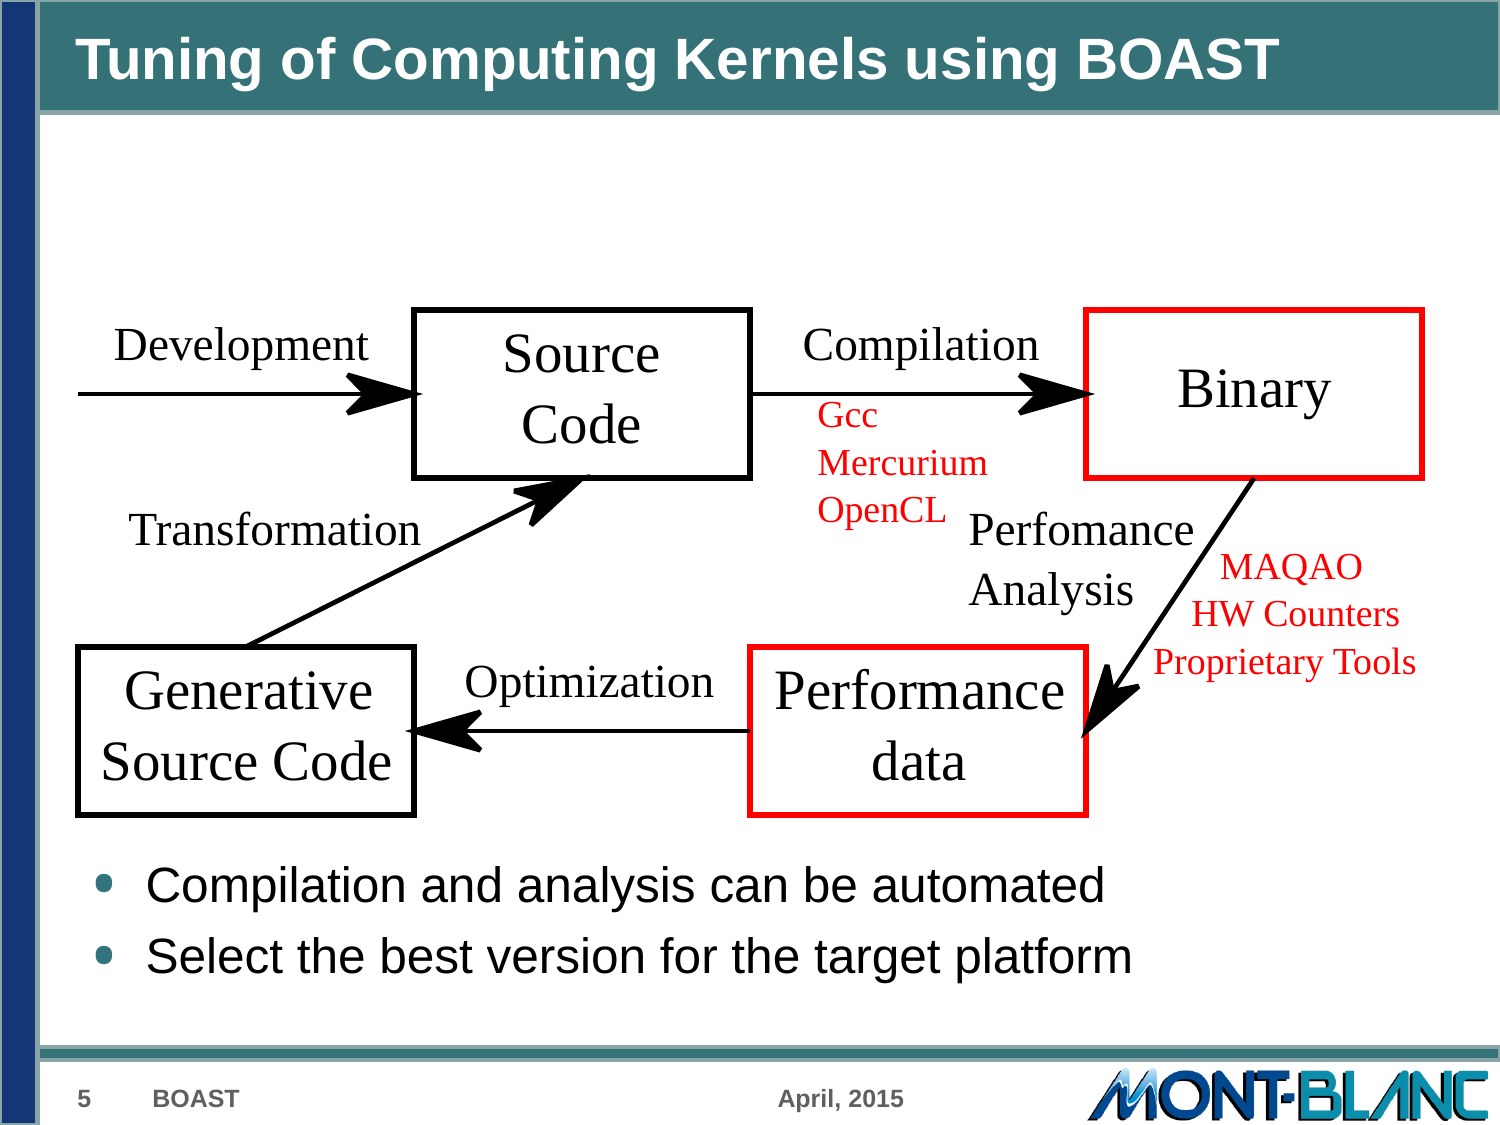

# Tuning of Computing Kernels using BOAST
Compilation and analysis can be automated
Select the best version for the target platform
5
BOAST
April, 2015